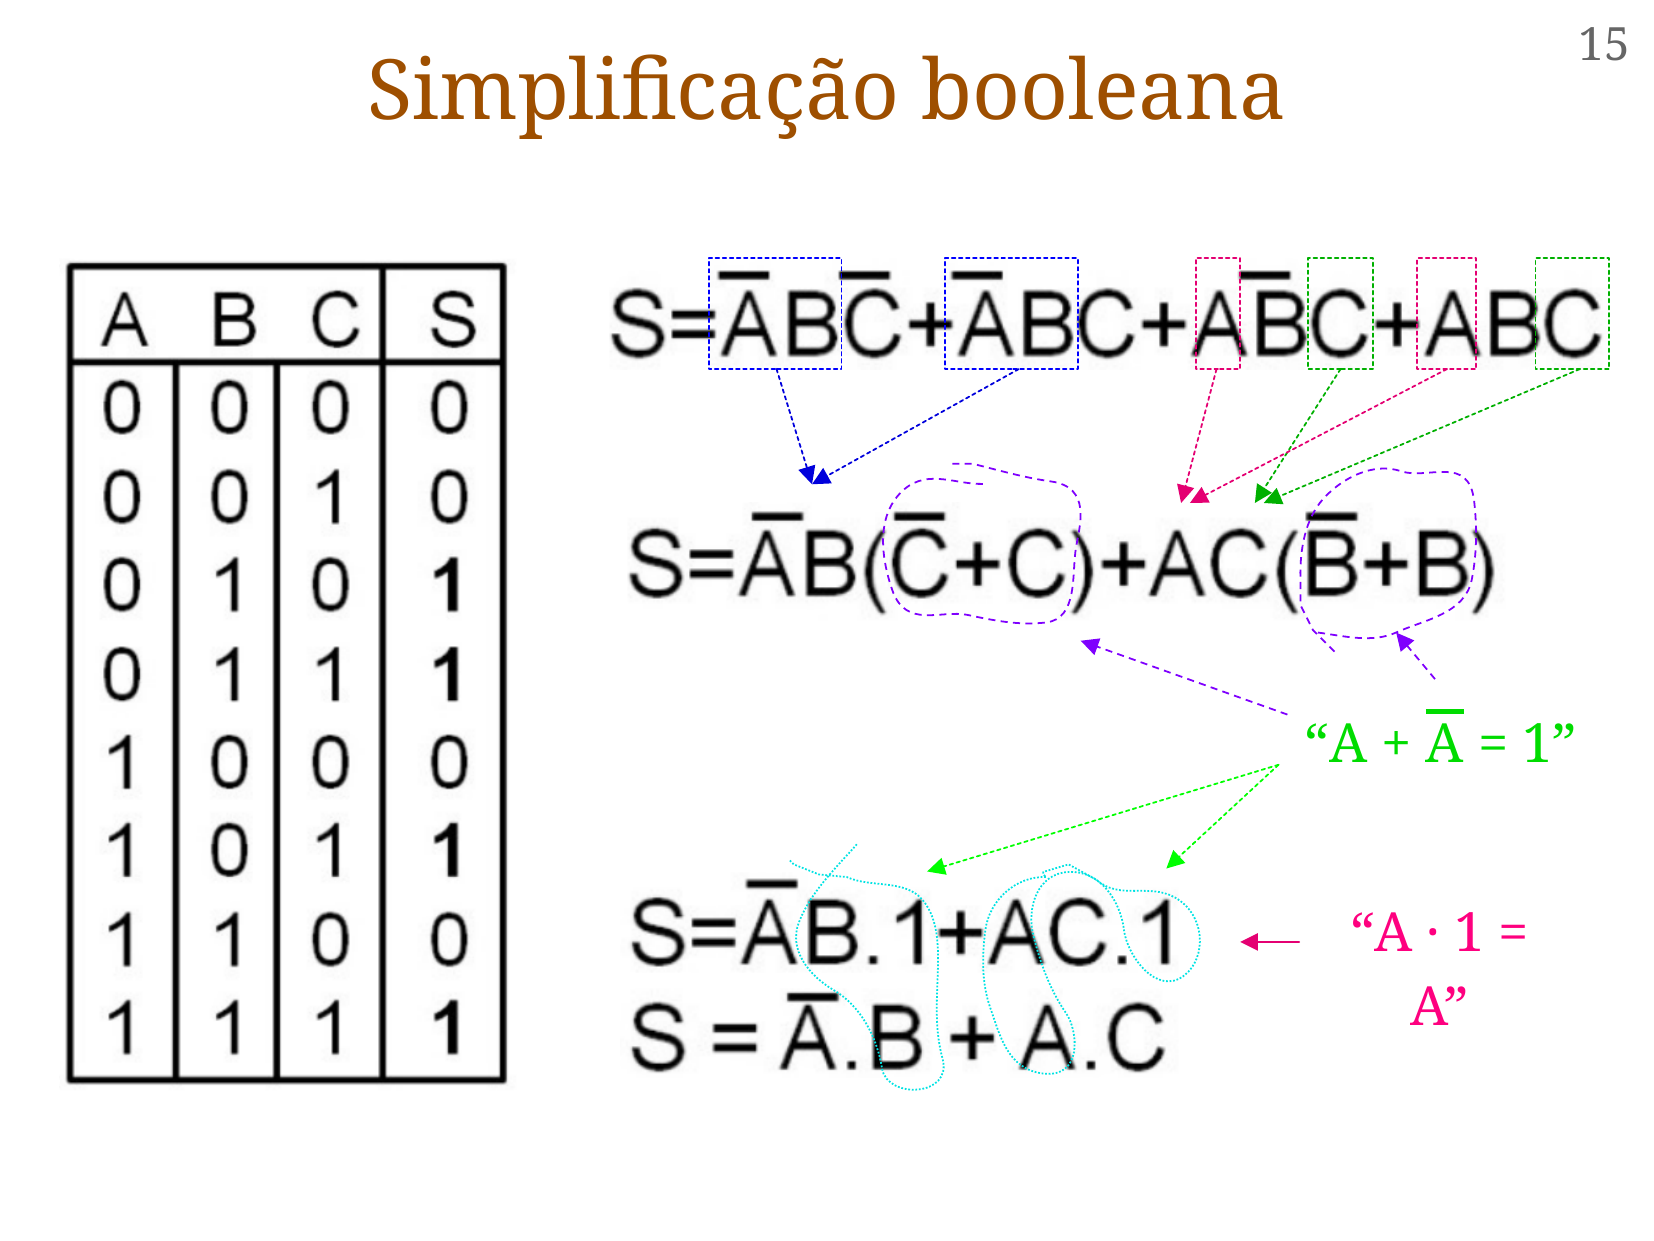

15
# Simplificação booleana
“A + A = 1”
“A · 1 = A”